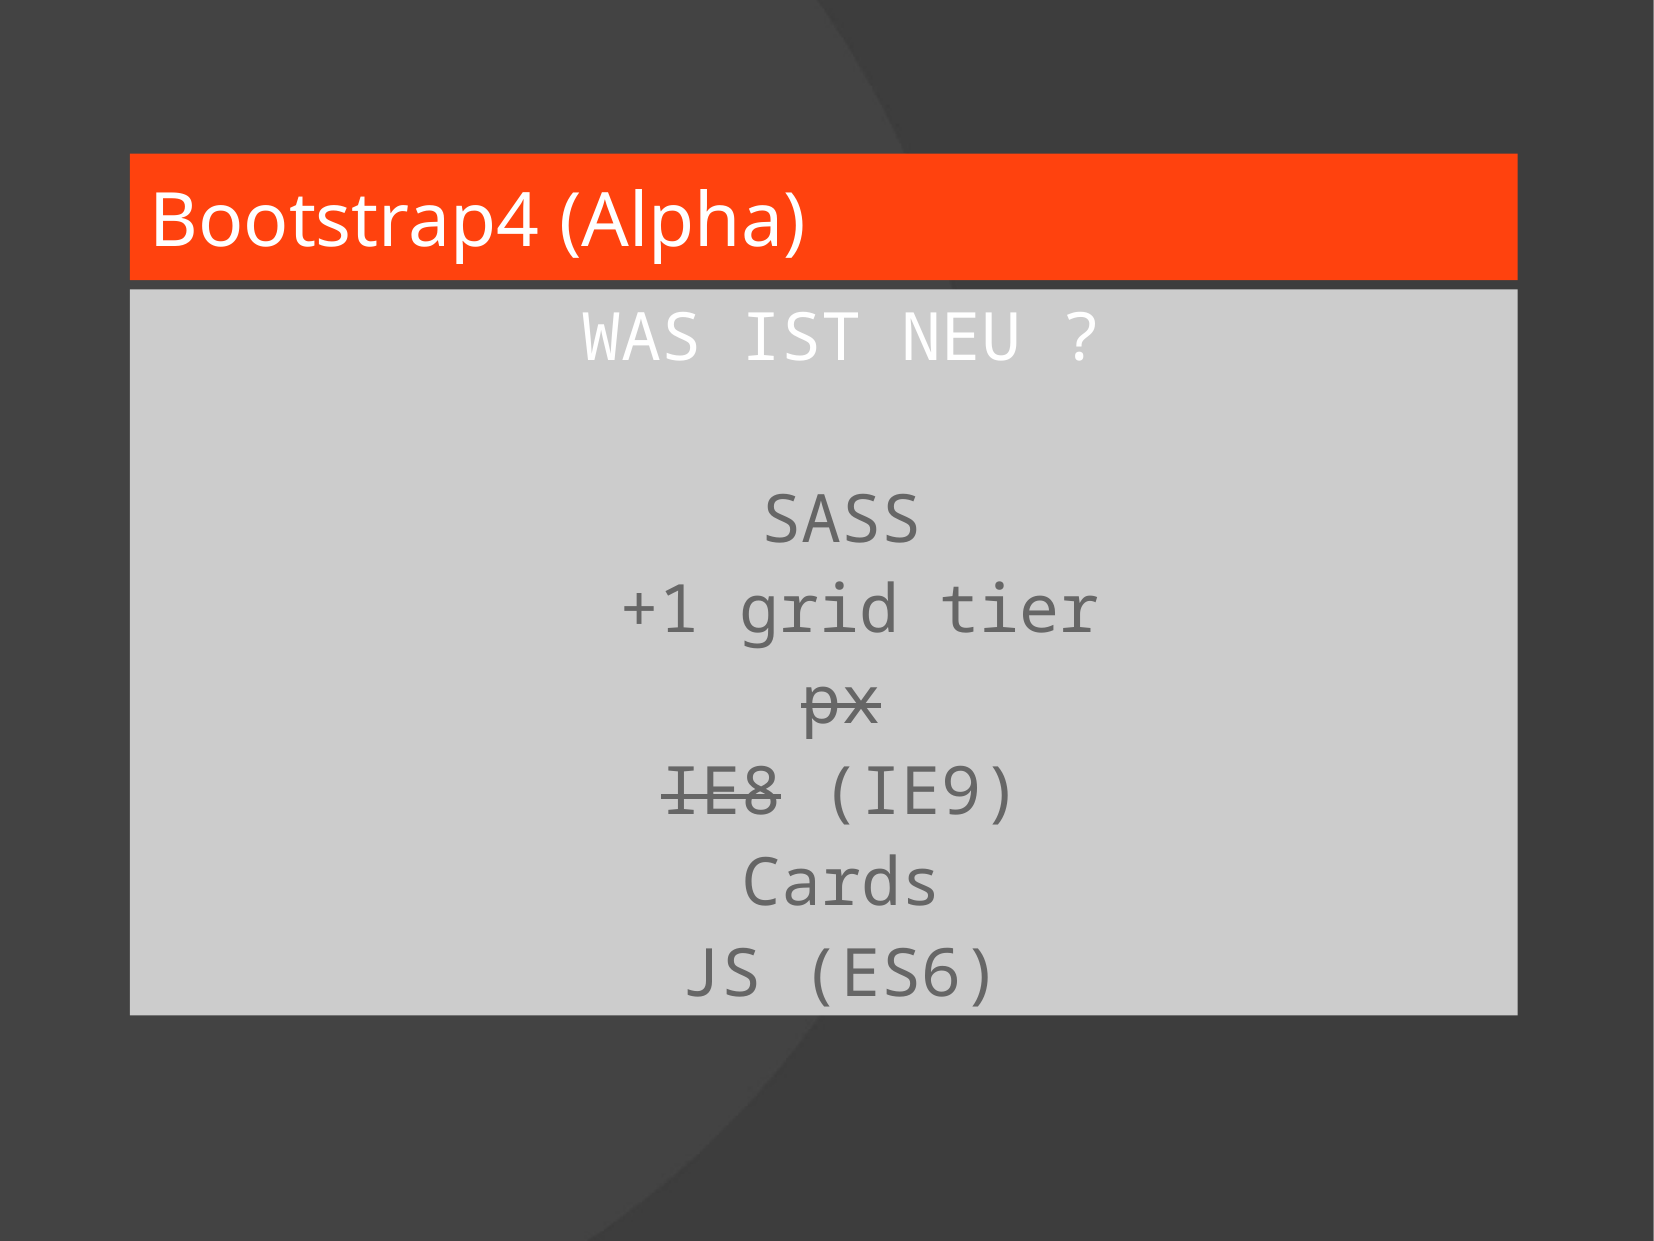

# Bootstrap4 (Alpha)
WAS IST NEU ?
SASS
+1 grid tier
px
IE8 (IE9)
Cards
JS (ES6)